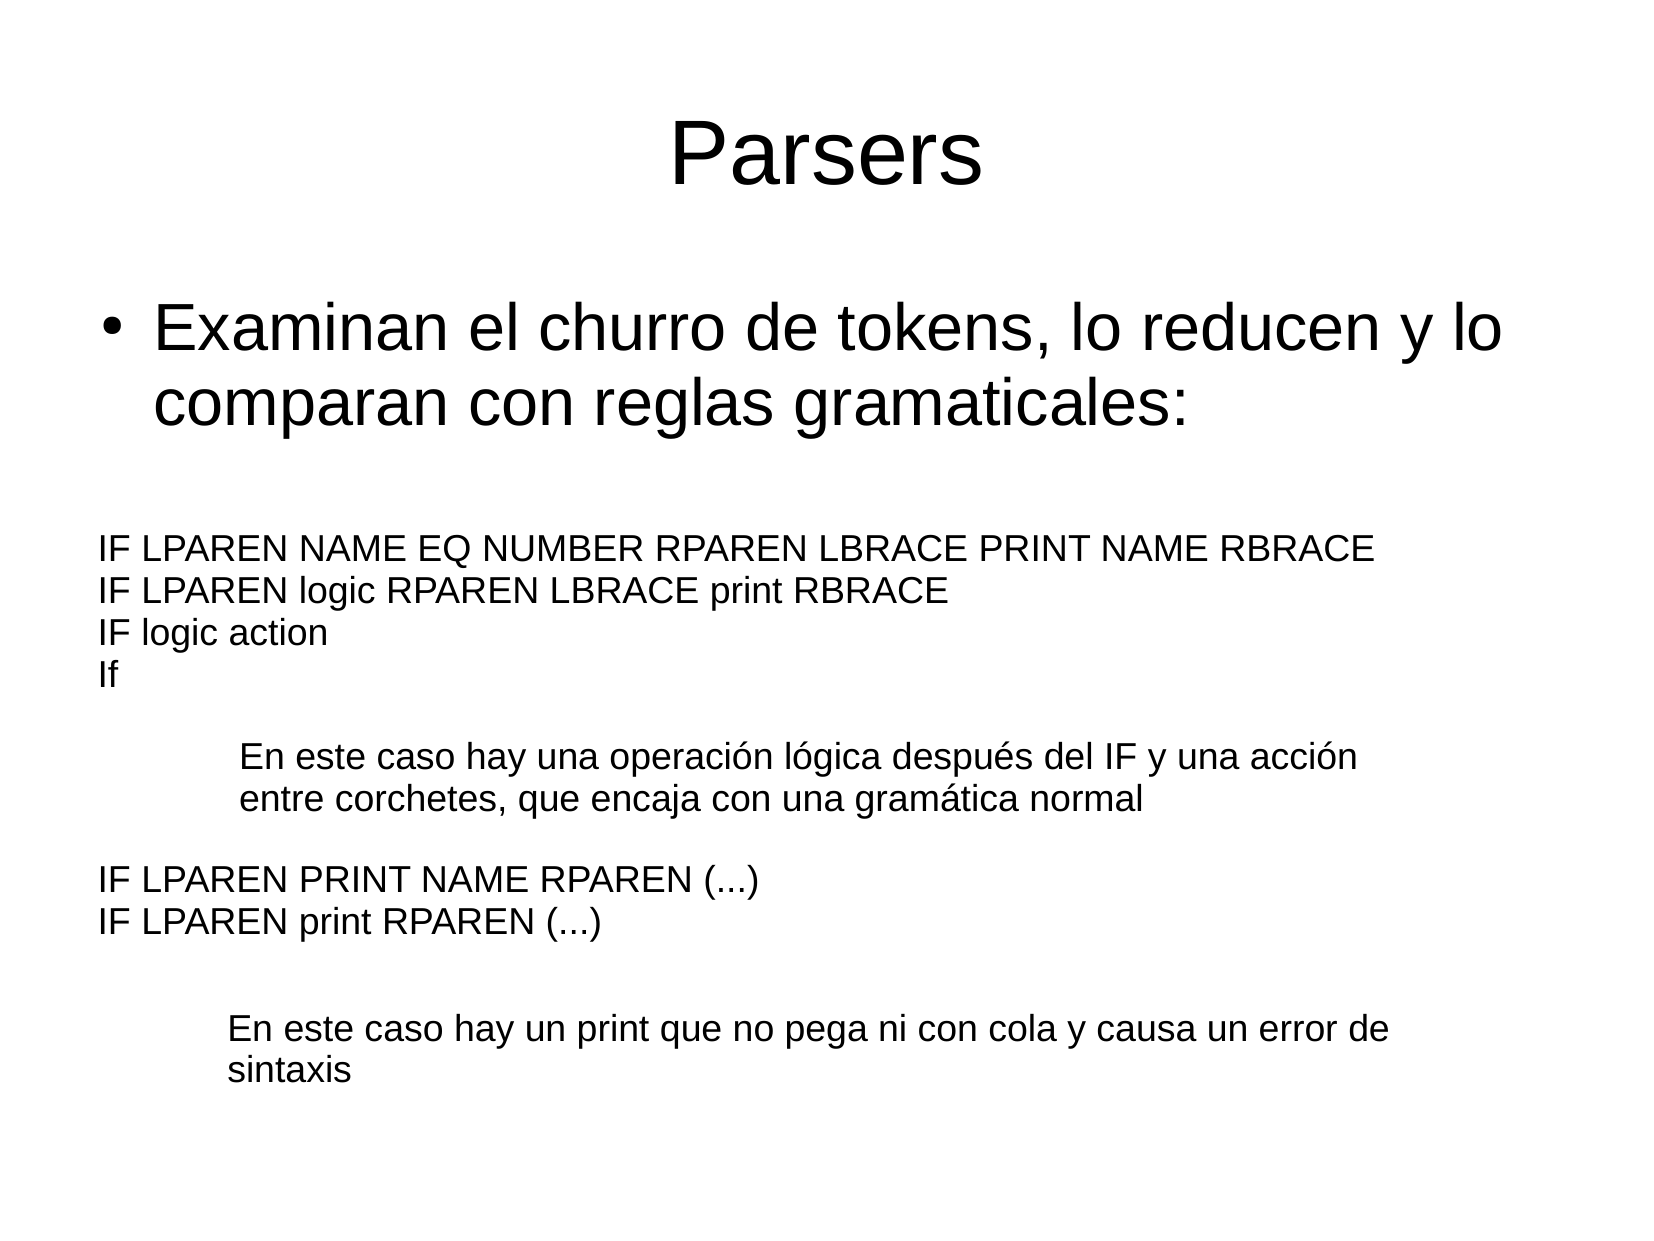

# Parsers
Examinan el churro de tokens, lo reducen y lo comparan con reglas gramaticales:
IF LPAREN NAME EQ NUMBER RPAREN LBRACE PRINT NAME RBRACE
IF LPAREN logic RPAREN LBRACE print RBRACE
IF logic action
If
En este caso hay una operación lógica después del IF y una acción entre corchetes, que encaja con una gramática normal
IF LPAREN PRINT NAME RPAREN (...)
IF LPAREN print RPAREN (...)
En este caso hay un print que no pega ni con cola y causa un error de sintaxis